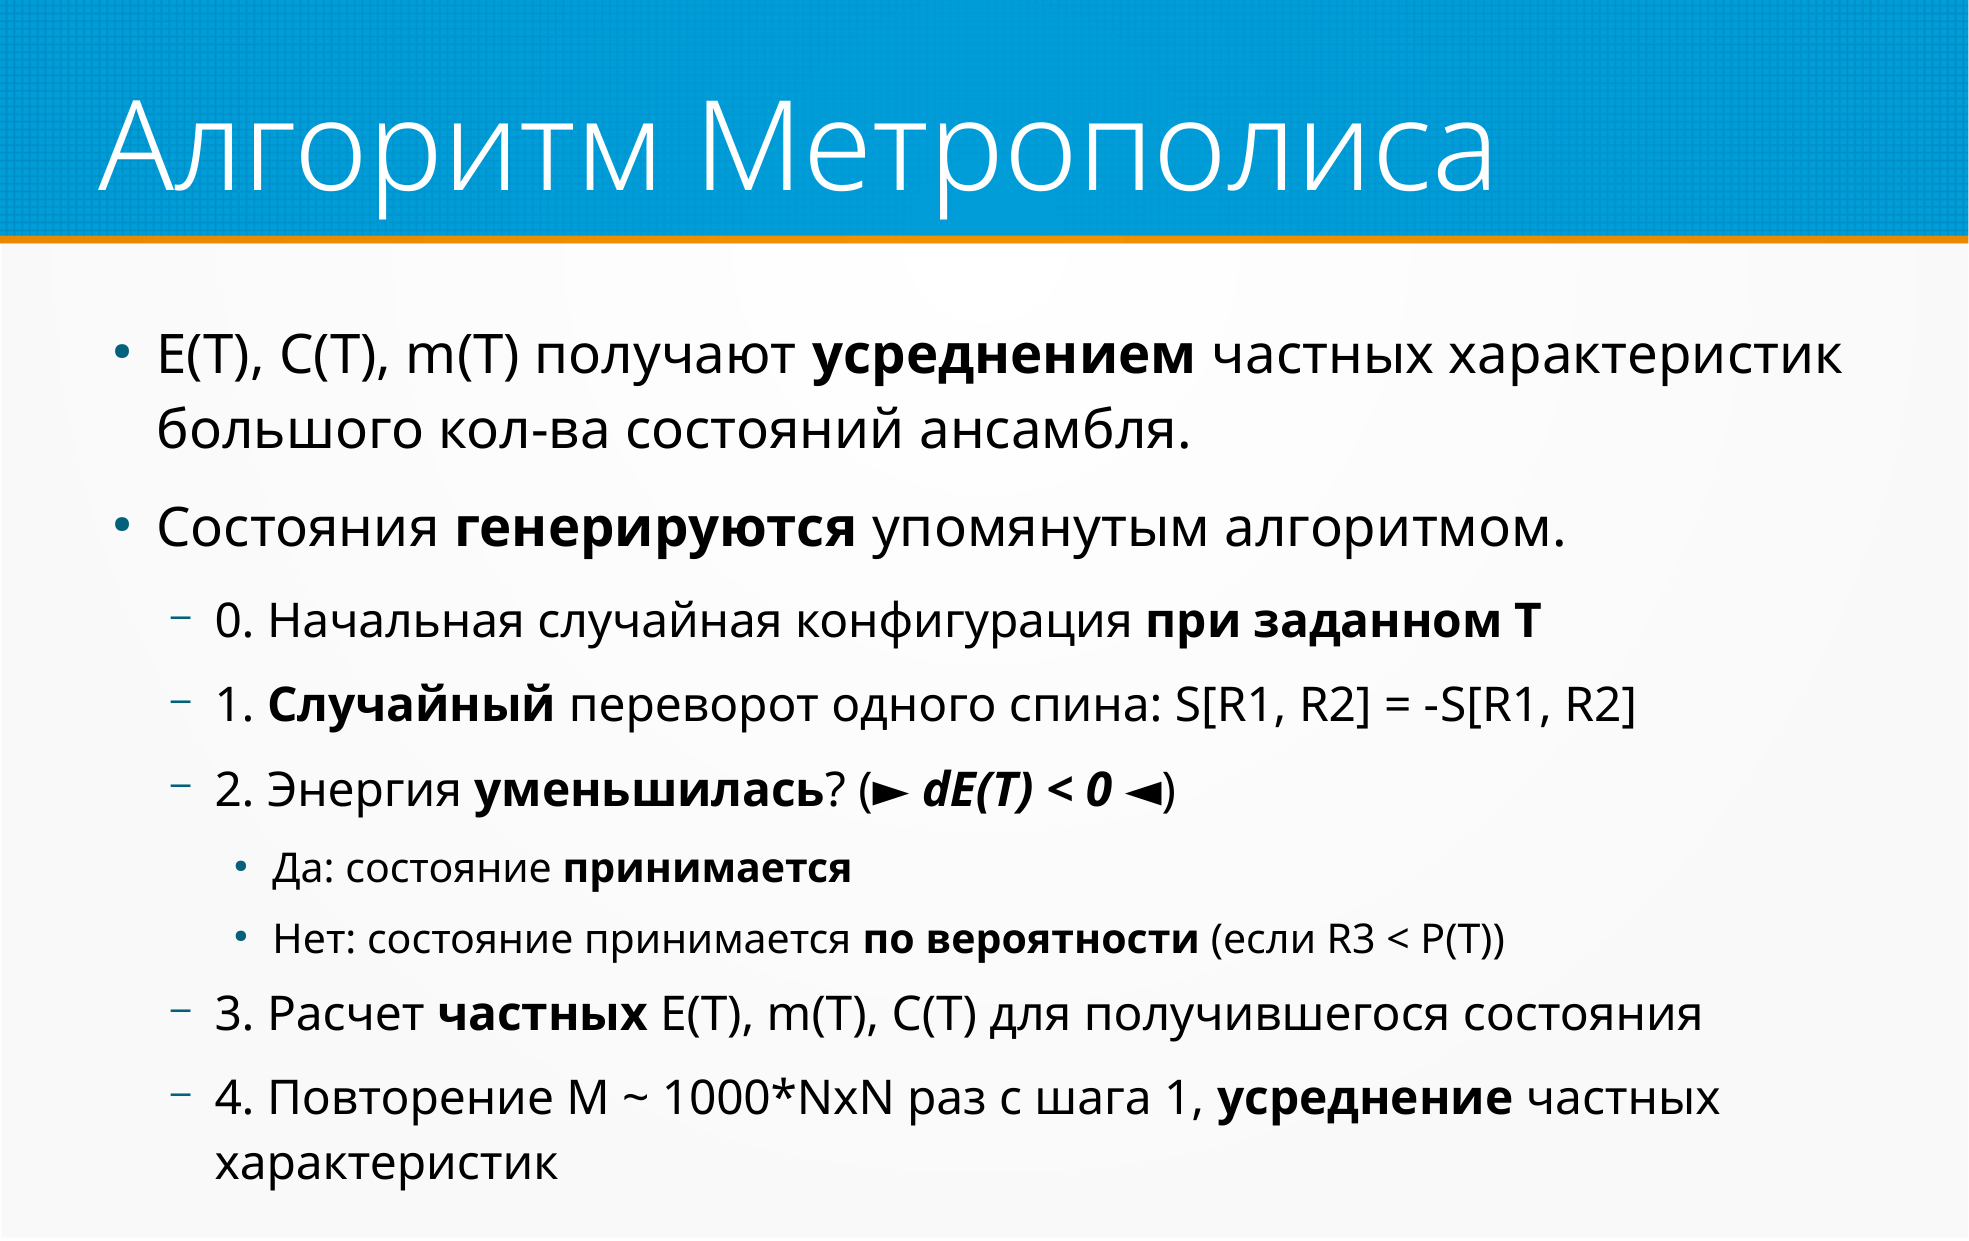

# Алгоритм Метрополиса
E(T), C(T), m(T) получают усреднением частных характеристик большого кол-ва состояний ансамбля.
Состояния генерируются упомянутым алгоритмом.
0. Начальная случайная конфигурация при заданном T
1. Случайный переворот одного спина: S[R1, R2] = -S[R1, R2]
2. Энергия уменьшилась? (► dE(T) < 0 ◄)
Да: состояние принимается
Нет: состояние принимается по вероятности (если R3 < P(T))
3. Расчет частных E(T), m(T), C(T) для получившегося состояния
4. Повторение M ~ 1000*NxN раз с шага 1, усреднение частных характеристик